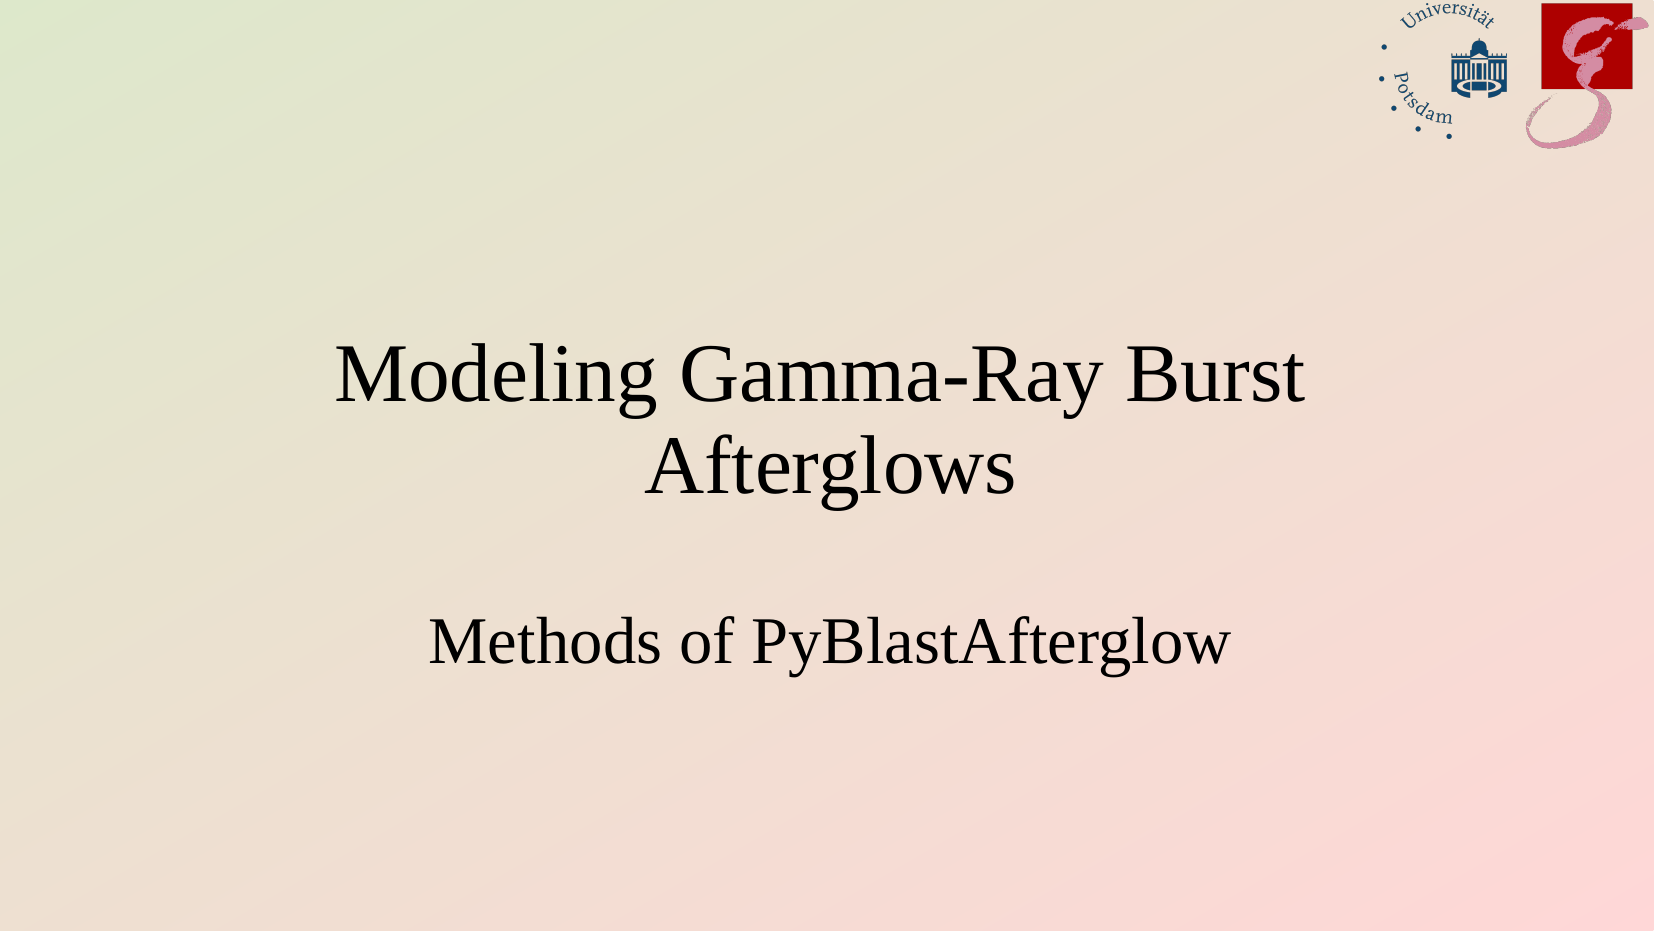

# Modeling Gamma-Ray Burst
Afterglows
Methods of PyBlastAfterglow